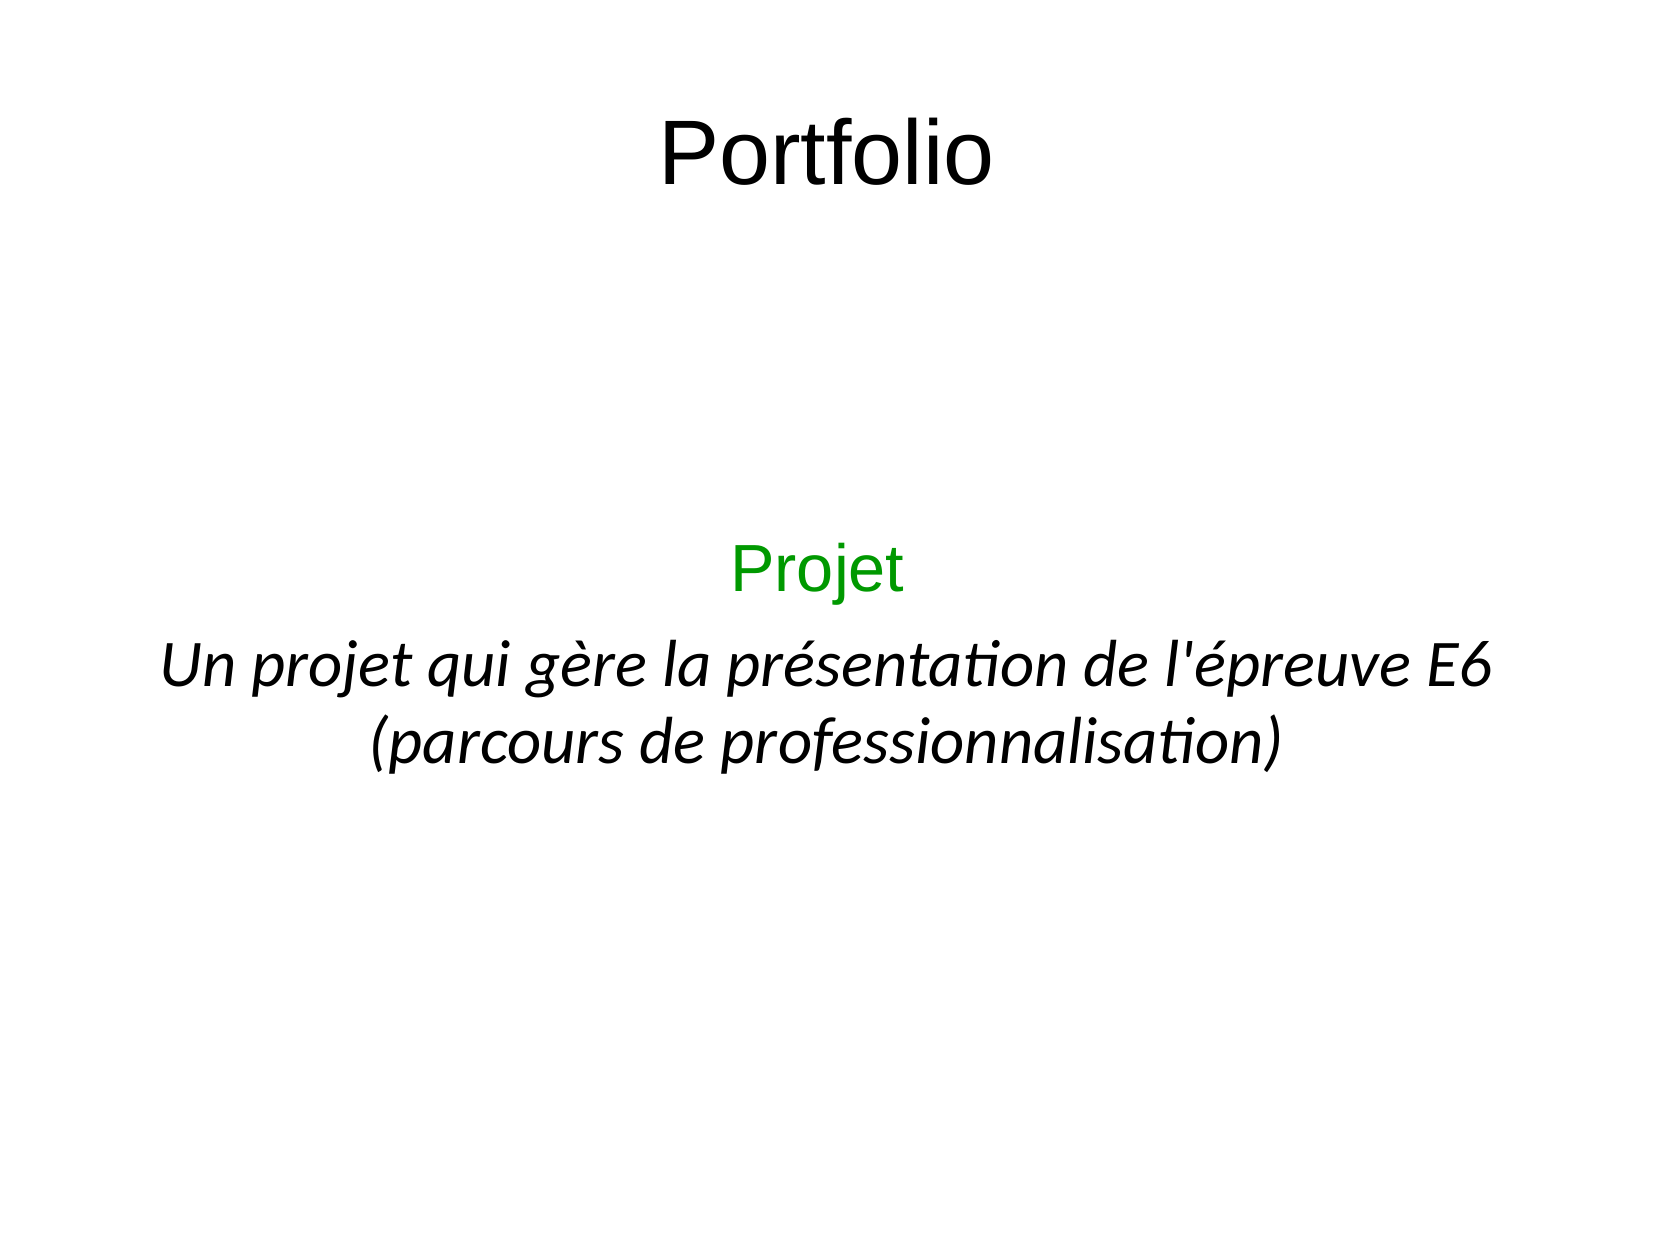

# Portfolio
Projet
Un projet qui gère la présentation de l'épreuve E6 (parcours de professionnalisation)